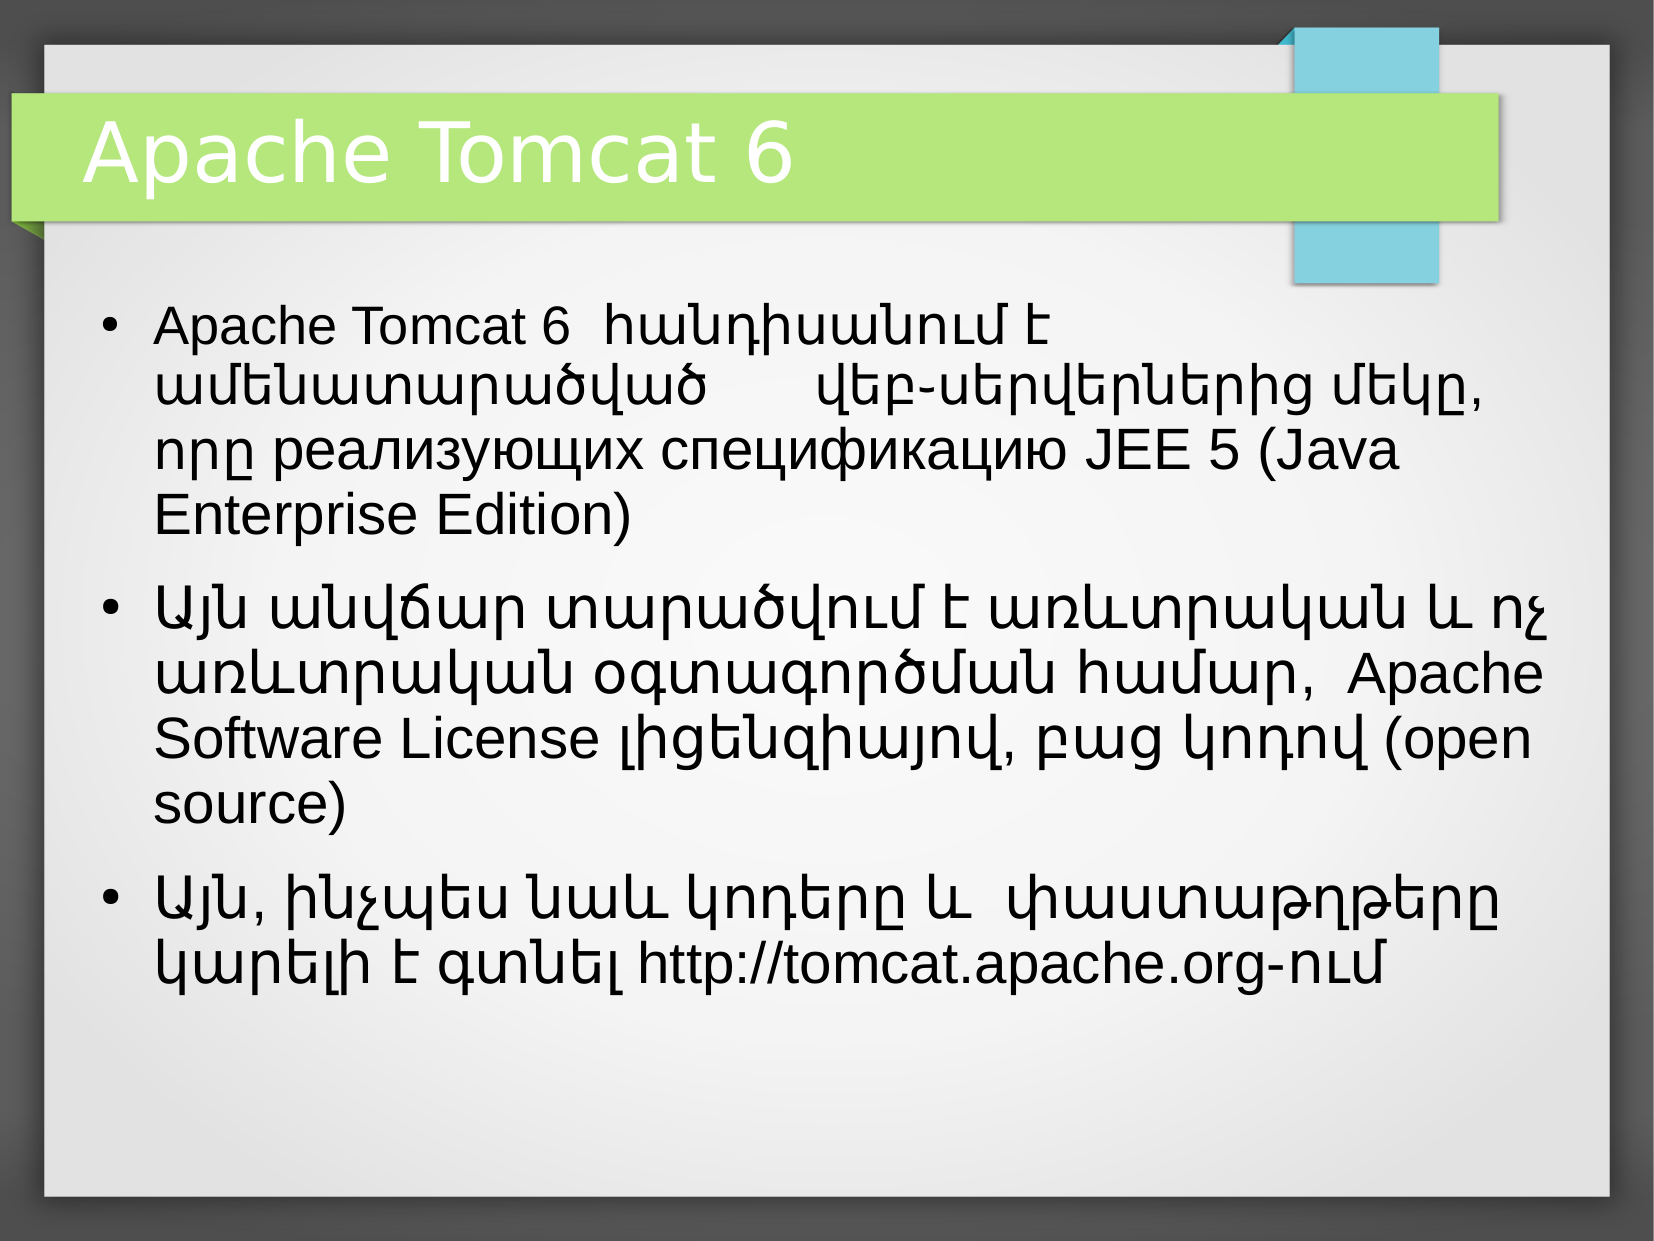

# Apache Tomcat 6
Apache Tomcat 6 հանդիսանում է ամենատարածված վեբ֊սերվերներից մեկը, որը реализующих спецификацию JEE 5 (Java Enterprise Edition)
Այն անվճար տարածվում է առևտրական և ոչ առևտրական օգտագործման համար, Apache Software License լիցենզիայով, բաց կոդով (open source)
Այն, ինչպես նաև կոդերը և փաստաթղթերը կարելի է գտնել http://tomcat.apache.org-ում